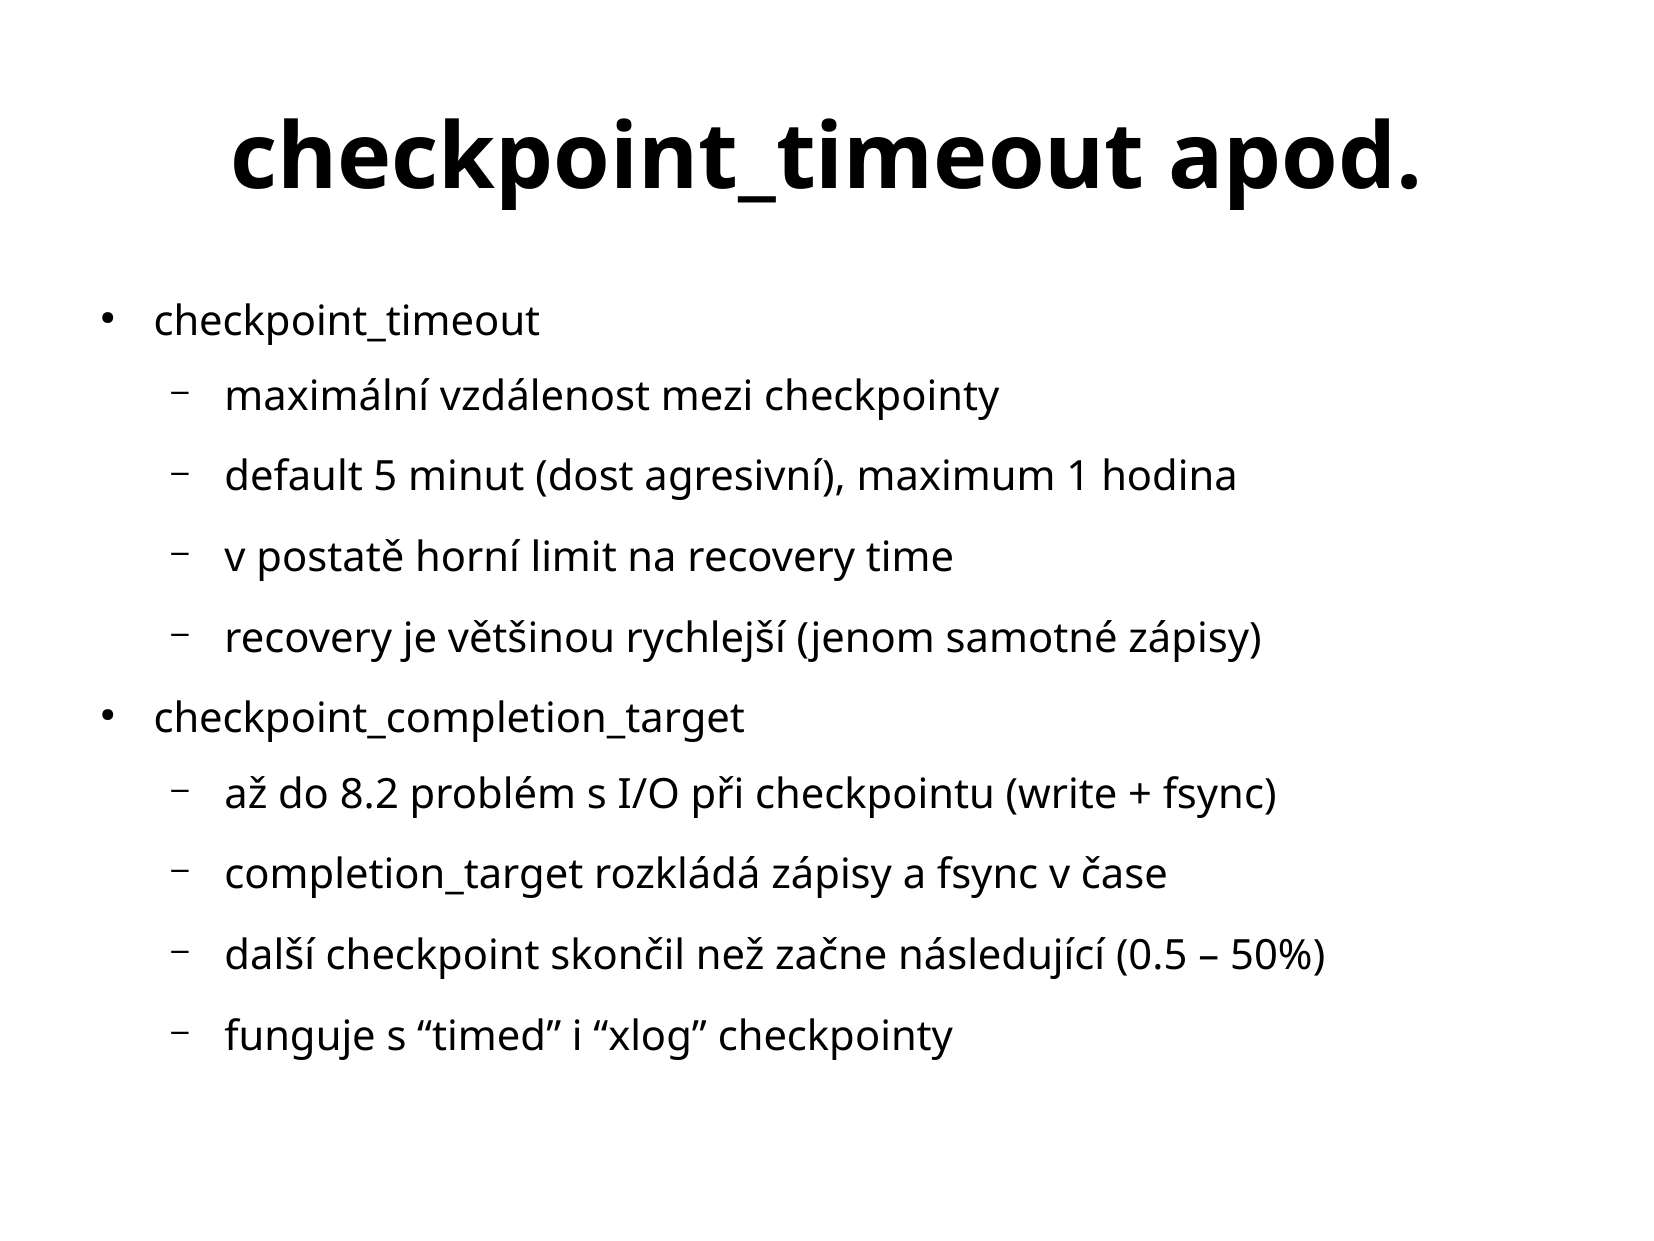

# checkpoint_timeout apod.
checkpoint_timeout
maximální vzdálenost mezi checkpointy
default 5 minut (dost agresivní), maximum 1 hodina
v postatě horní limit na recovery time
recovery je většinou rychlejší (jenom samotné zápisy)
checkpoint_completion_target
až do 8.2 problém s I/O při checkpointu (write + fsync)
completion_target rozkládá zápisy a fsync v čase
další checkpoint skončil než začne následující (0.5 – 50%)
funguje s “timed” i “xlog” checkpointy